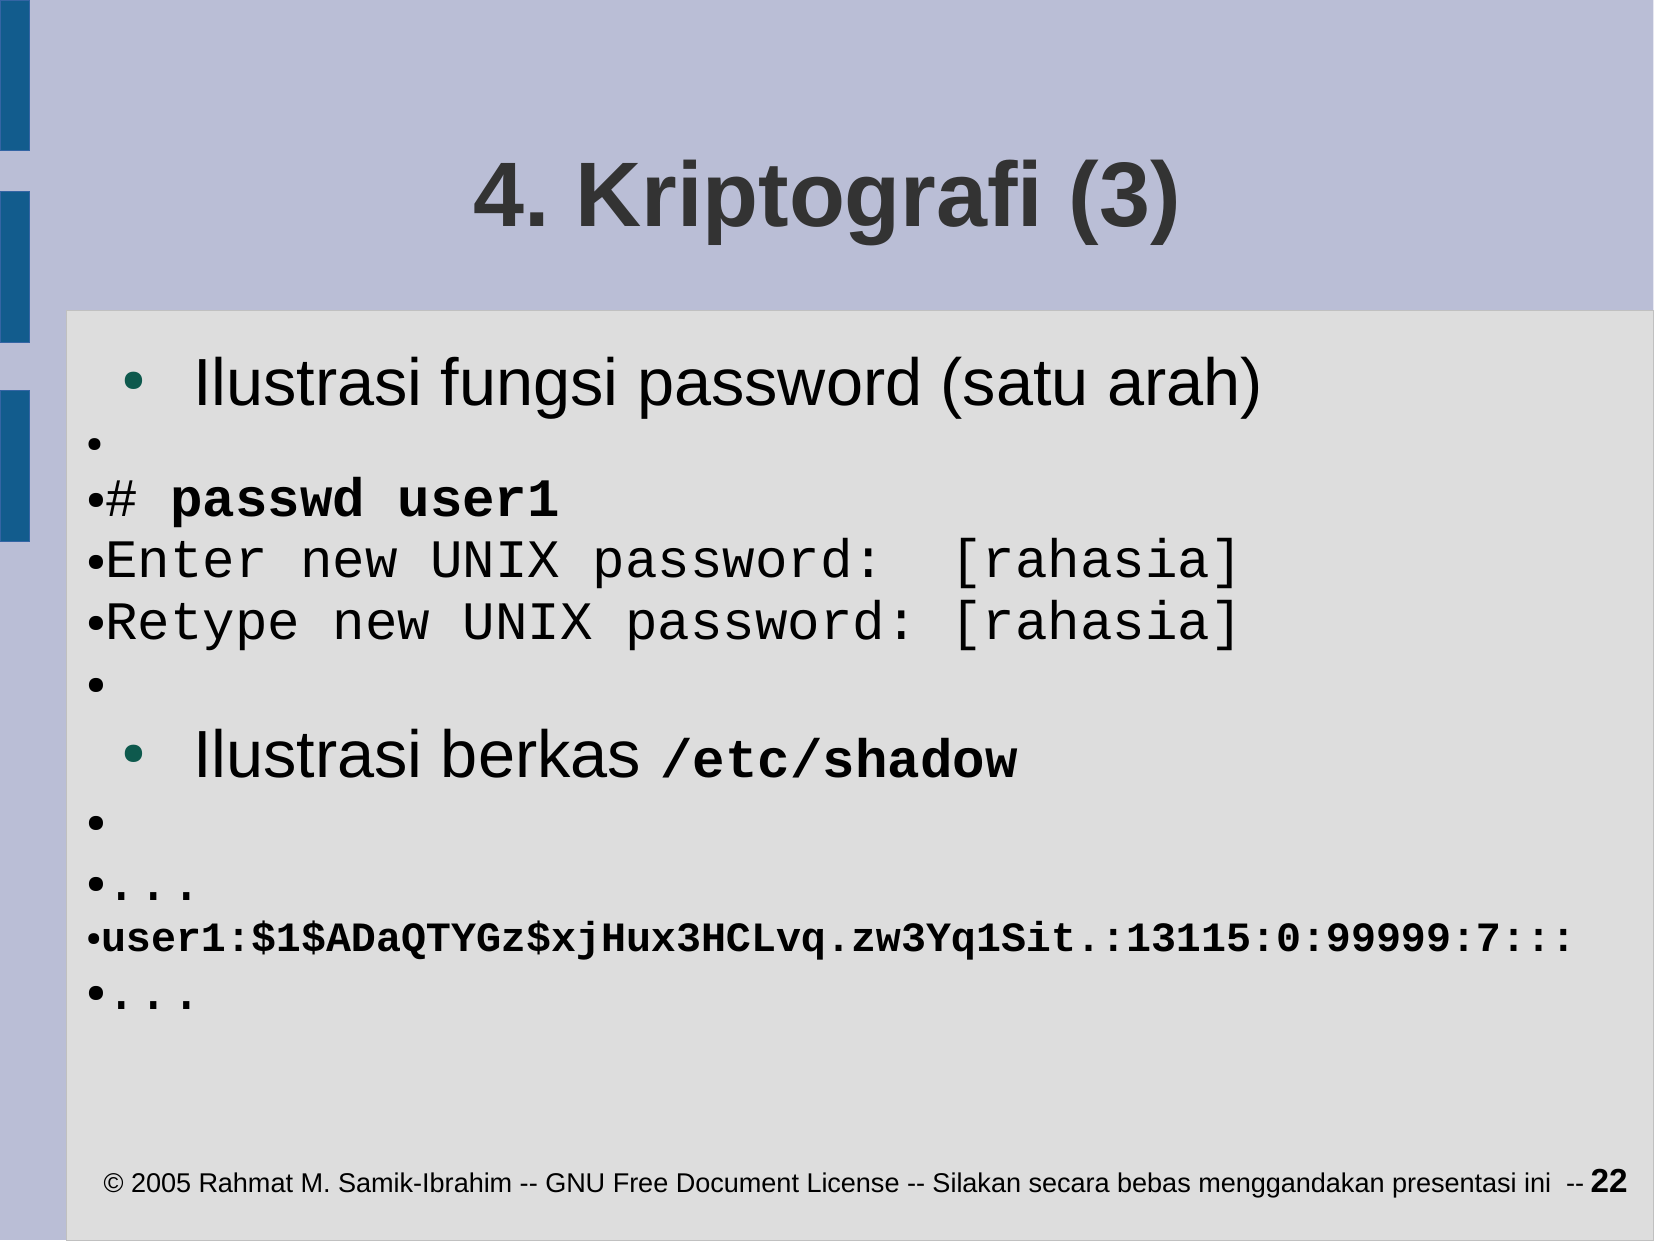

# 4. Kriptografi (3)
 Ilustrasi fungsi password (satu arah)
# passwd user1
Enter new UNIX password: [rahasia]
Retype new UNIX password: [rahasia]
 Ilustrasi berkas /etc/shadow
...
user1:$1$ADaQTYGz$xjHux3HCLvq.zw3Yq1Sit.:13115:0:99999:7:::
...